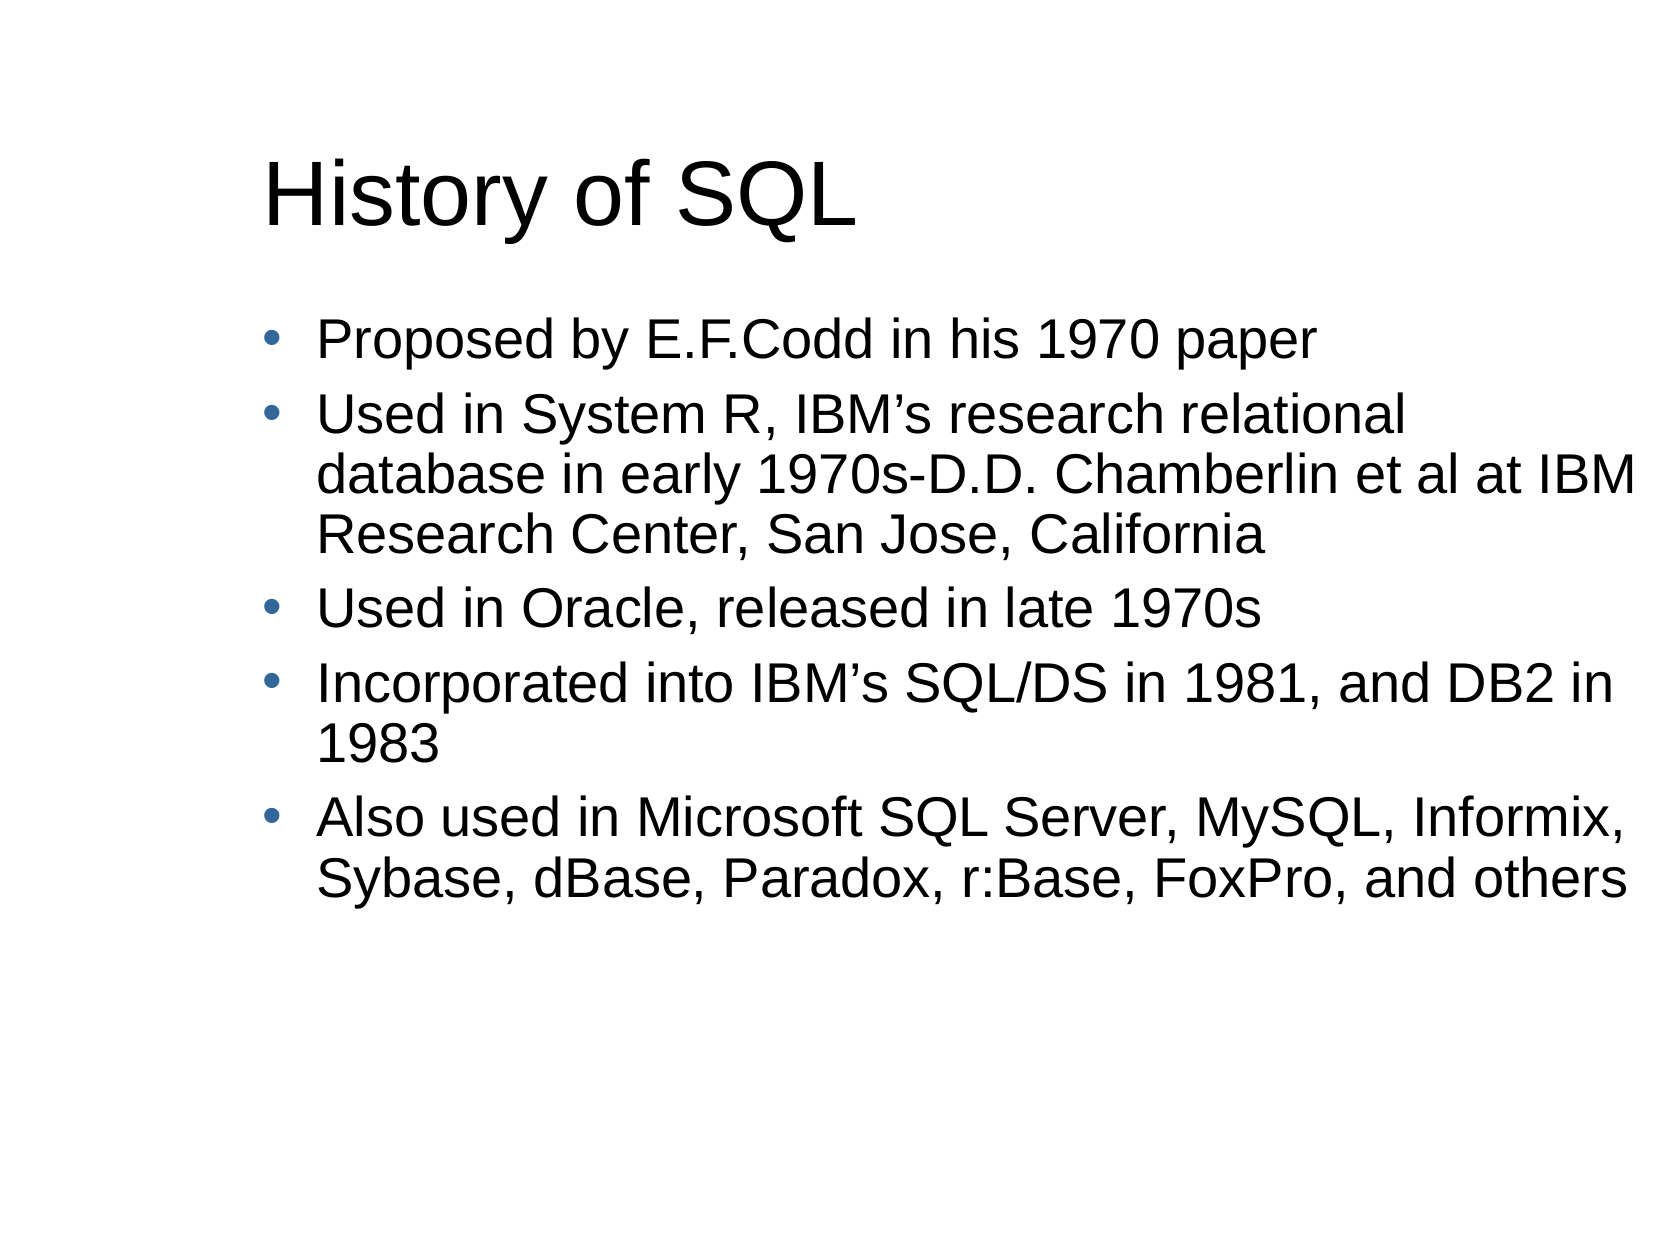

# History of SQL
Proposed by E.F.Codd in his 1970 paper
Used in System R, IBM’s research relational database in early 1970s-D.D. Chamberlin et al at IBM Research Center, San Jose, California
Used in Oracle, released in late 1970s
Incorporated into IBM’s SQL/DS in 1981, and DB2 in 1983
Also used in Microsoft SQL Server, MySQL, Informix, Sybase, dBase, Paradox, r:Base, FoxPro, and others